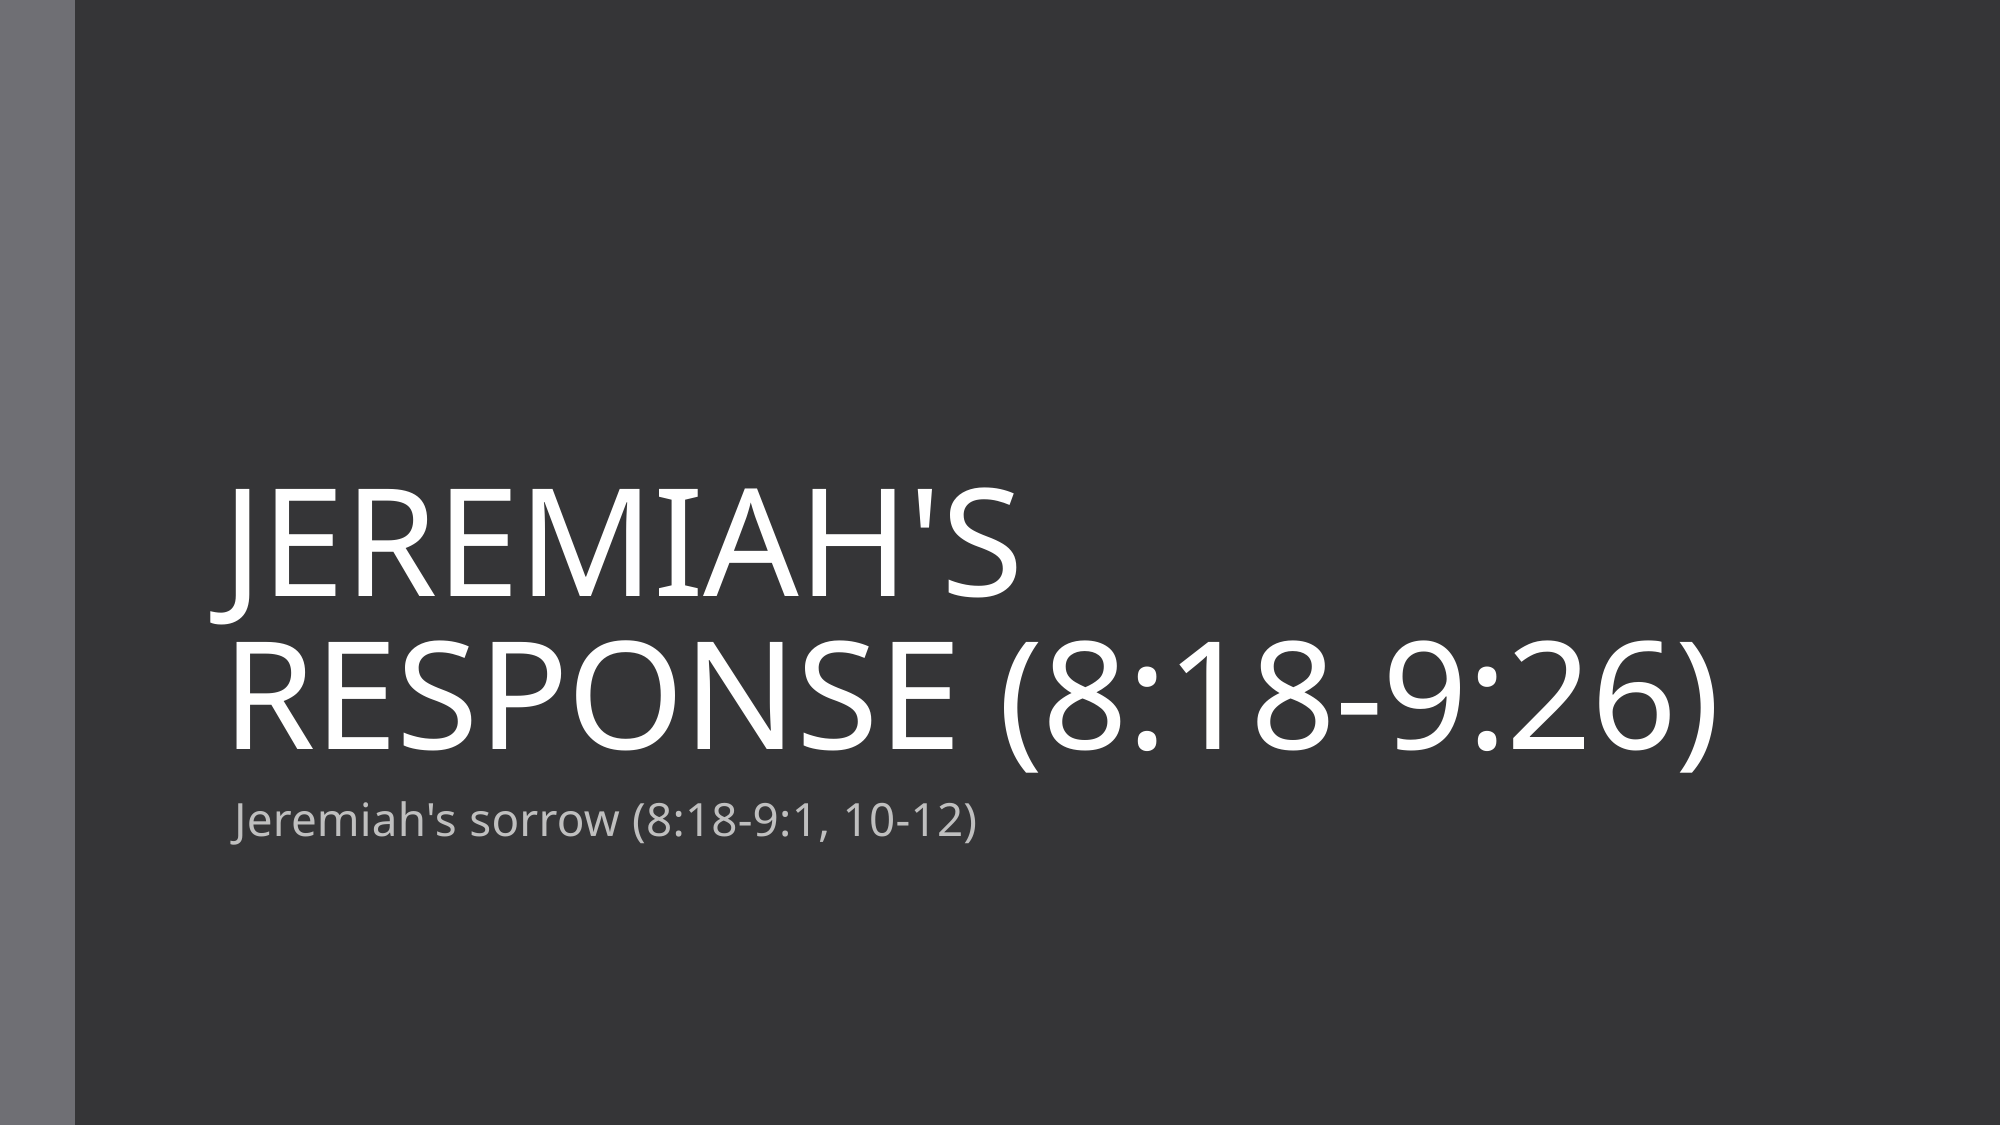

# JEREMIAH'S RESPONSE (8:18-9:26)
 Jeremiah's sorrow (8:18-9:1, 10-12)